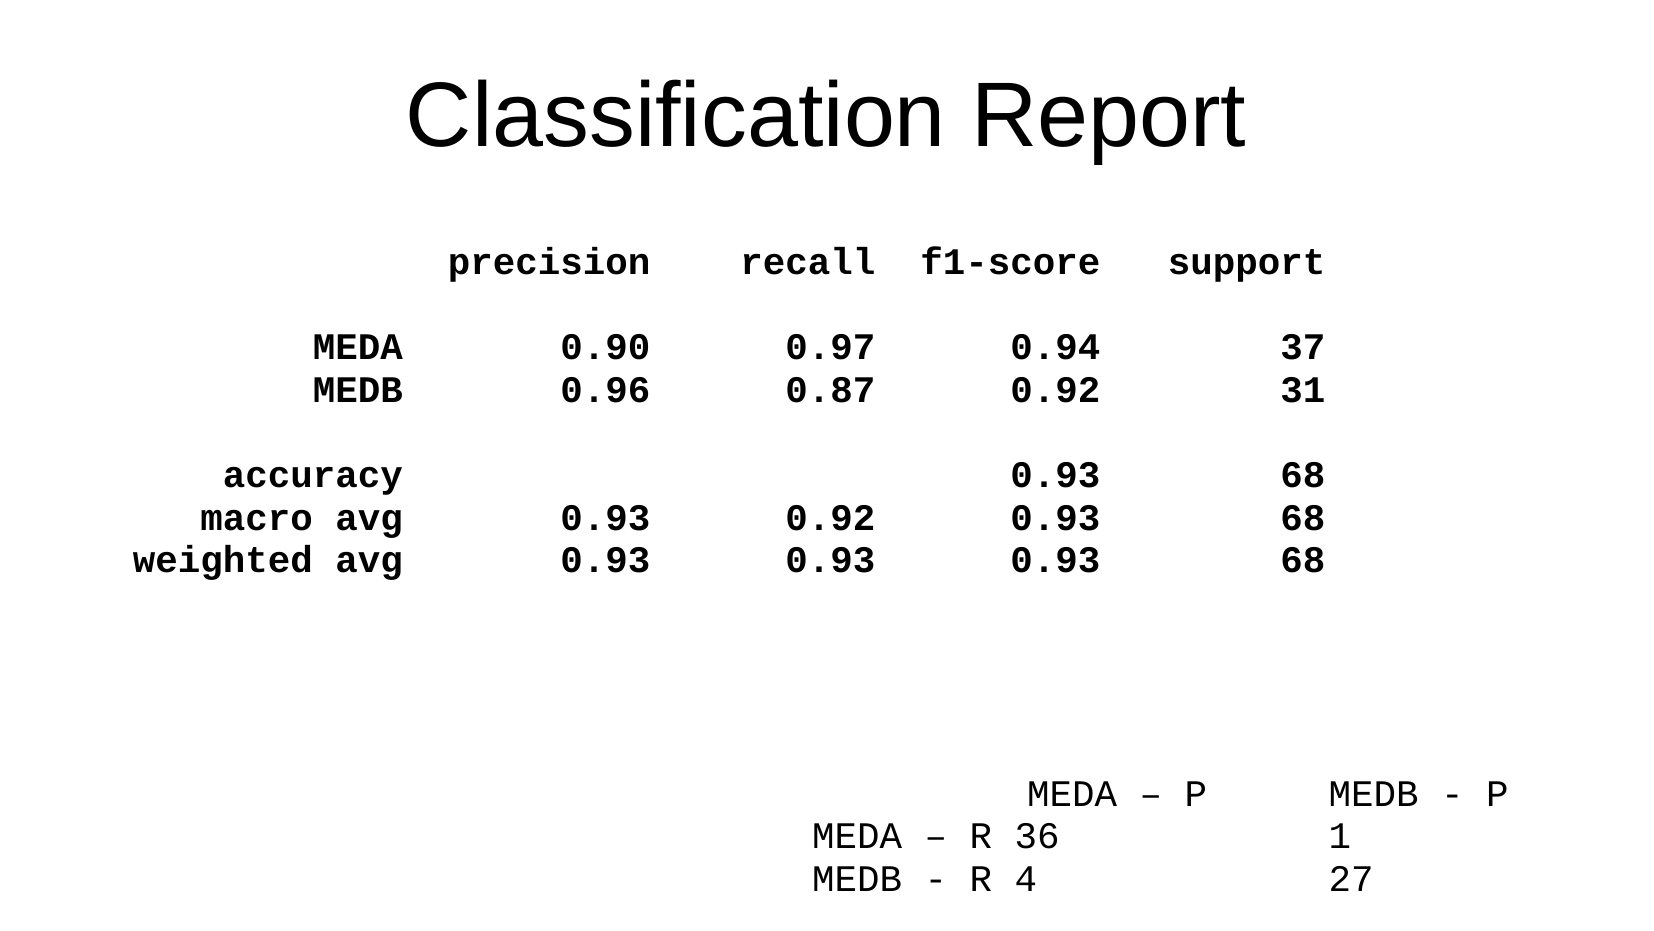

# Classification Report
 precision recall f1-score support
 MEDA 0.90 0.97 0.94 37
 MEDB 0.96 0.87 0.92 31
 accuracy 0.93 68
 macro avg 0.93 0.92 0.93 68
weighted avg 0.93 0.93 0.93 68
		 MEDA – P		MEDB - P
MEDA – R 36 				1
MEDB - R 4		 		27